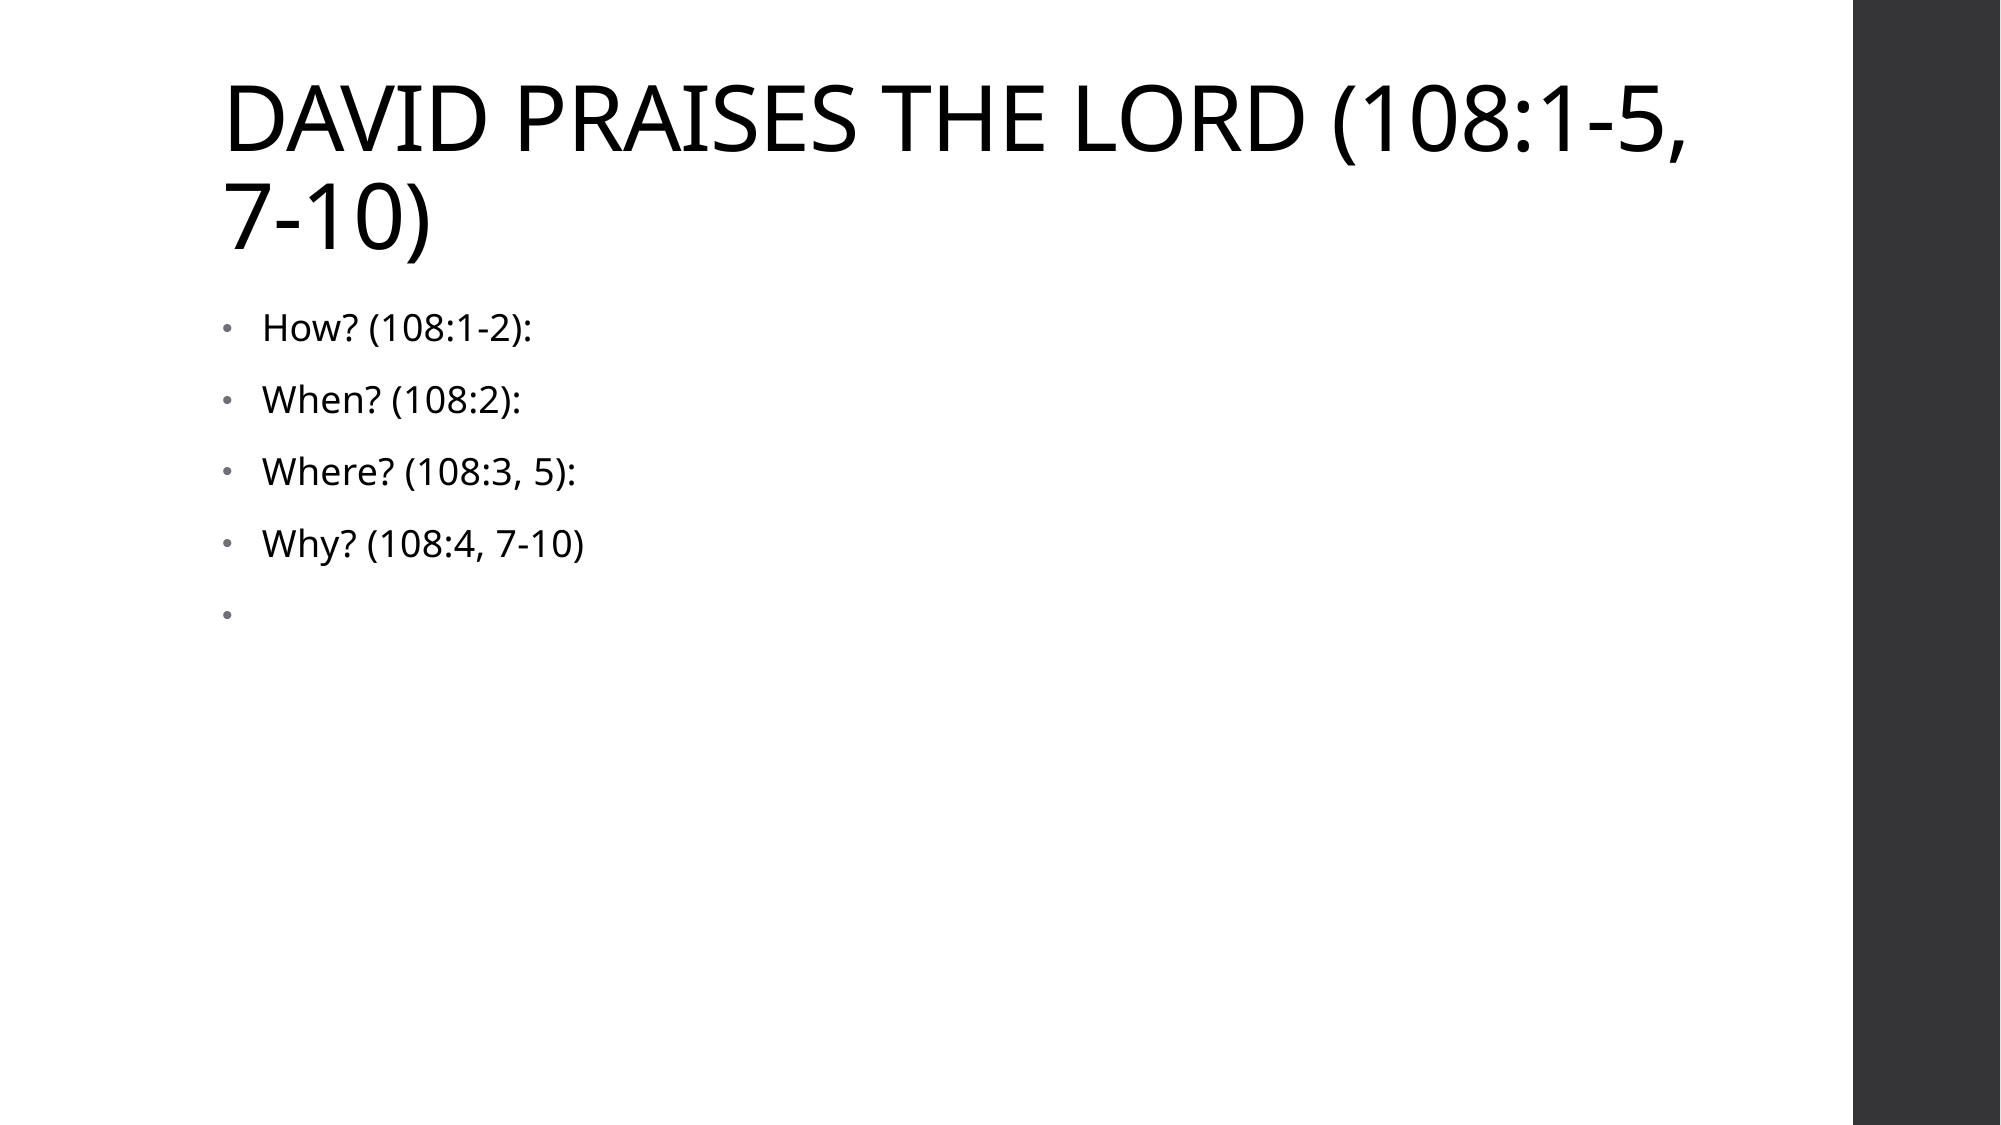

# DAVID PRAISES THE LORD (108:1-5, 7-10)
 How? (108:1-2):
 When? (108:2):
 Where? (108:3, 5):
 Why? (108:4, 7-10)